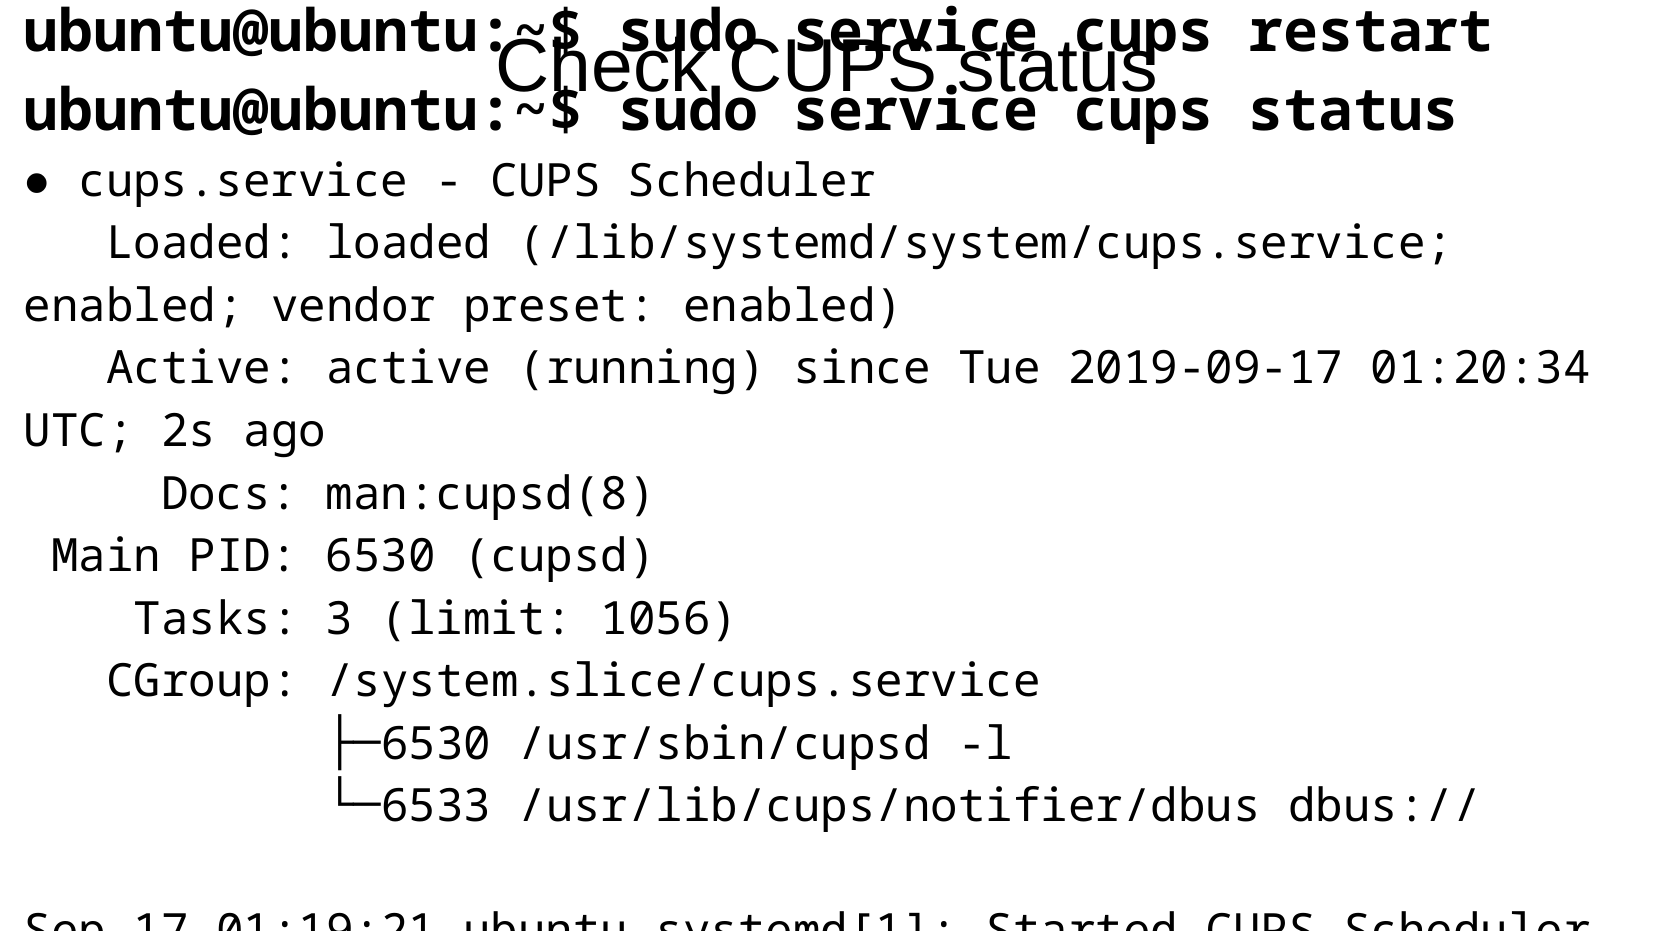

ubuntu@ubuntu:~$ sudo service cups restart
ubuntu@ubuntu:~$ sudo service cups status
● cups.service - CUPS Scheduler
 Loaded: loaded (/lib/systemd/system/cups.service; enabled; vendor preset: enabled)
 Active: active (running) since Tue 2019-09-17 01:20:34 UTC; 2s ago
 Docs: man:cupsd(8)
 Main PID: 6530 (cupsd)
 Tasks: 3 (limit: 1056)
 CGroup: /system.slice/cups.service
 ├─6530 /usr/sbin/cupsd -l
 └─6533 /usr/lib/cups/notifier/dbus dbus://
Sep 17 01:19:21 ubuntu systemd[1]: Started CUPS Scheduler.
# Check CUPS status